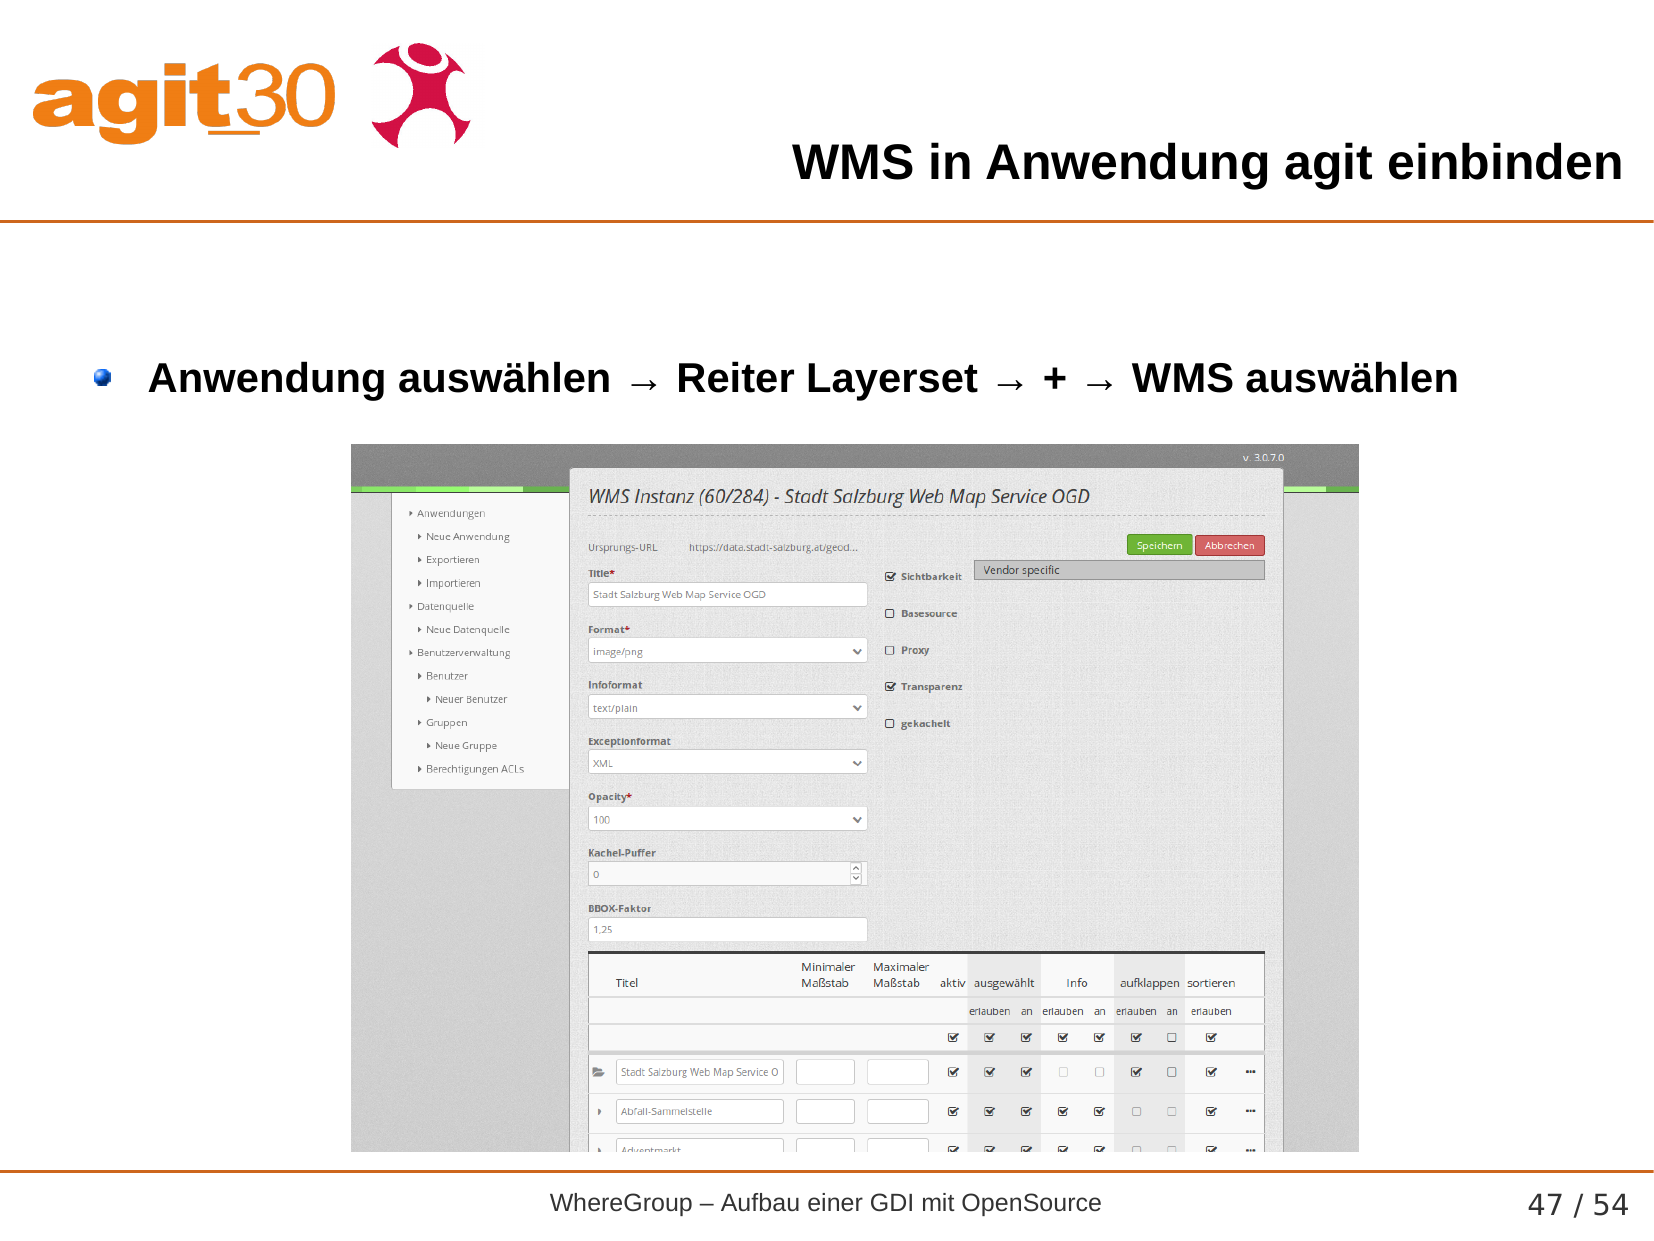

# WMS in Anwendung agit einbinden
Anwendung auswählen → Reiter Layerset → + → WMS auswählen